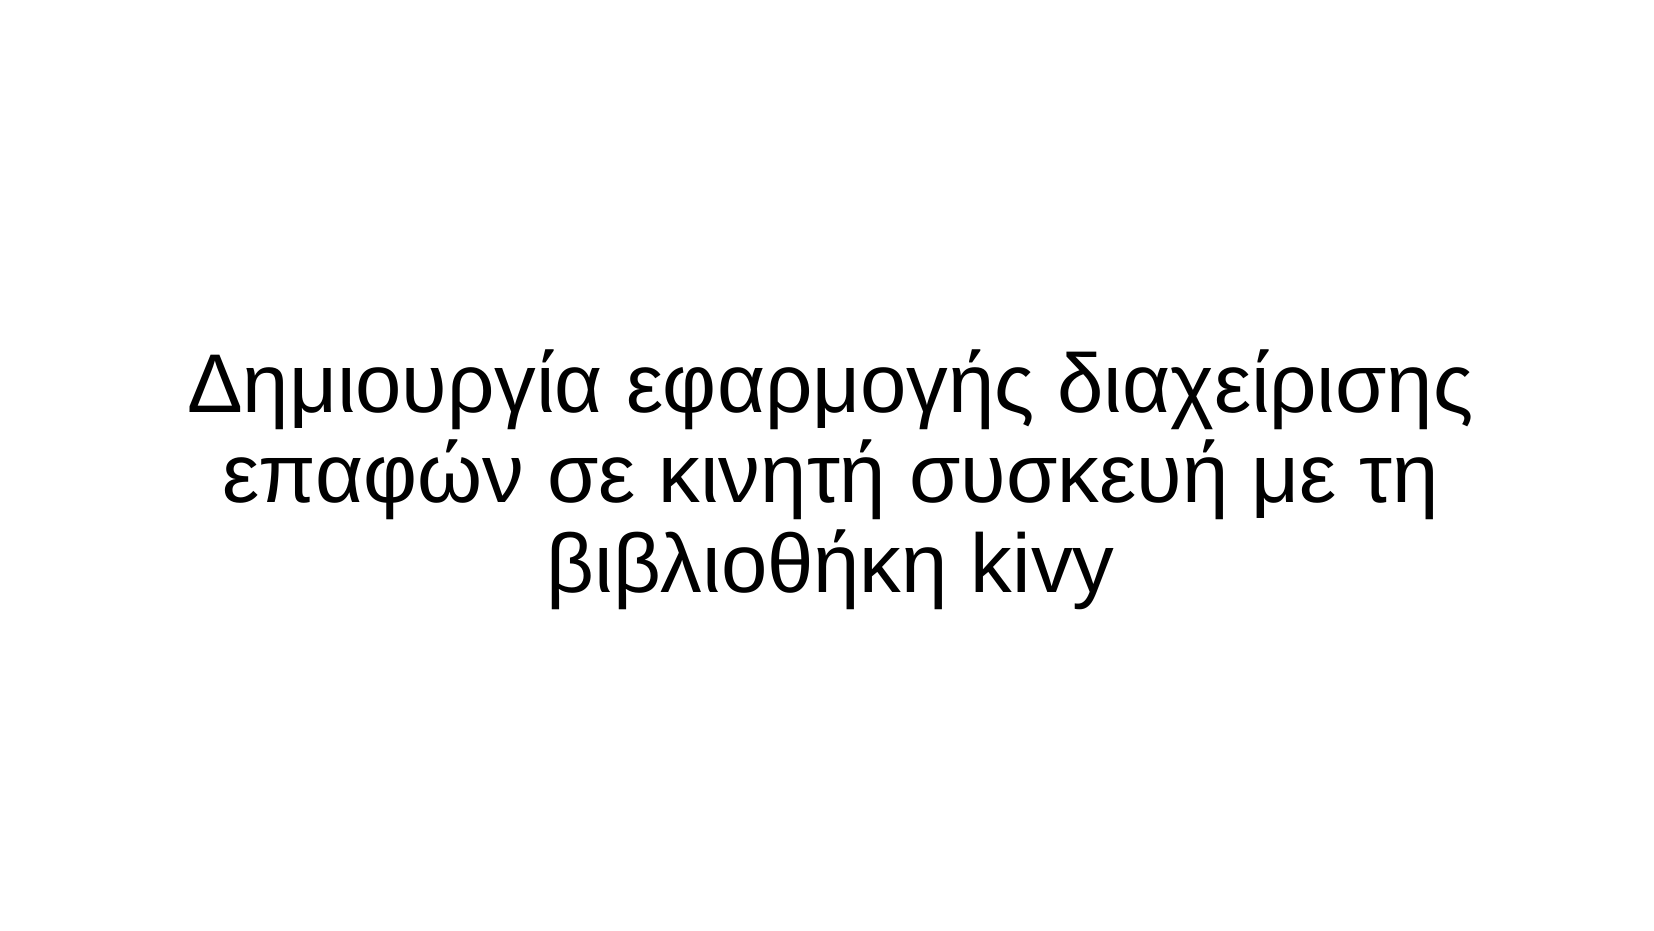

# Δημιουργία εφαρμογής διαχείρισης επαφών σε κινητή συσκευή με τη βιβλιοθήκη kivy